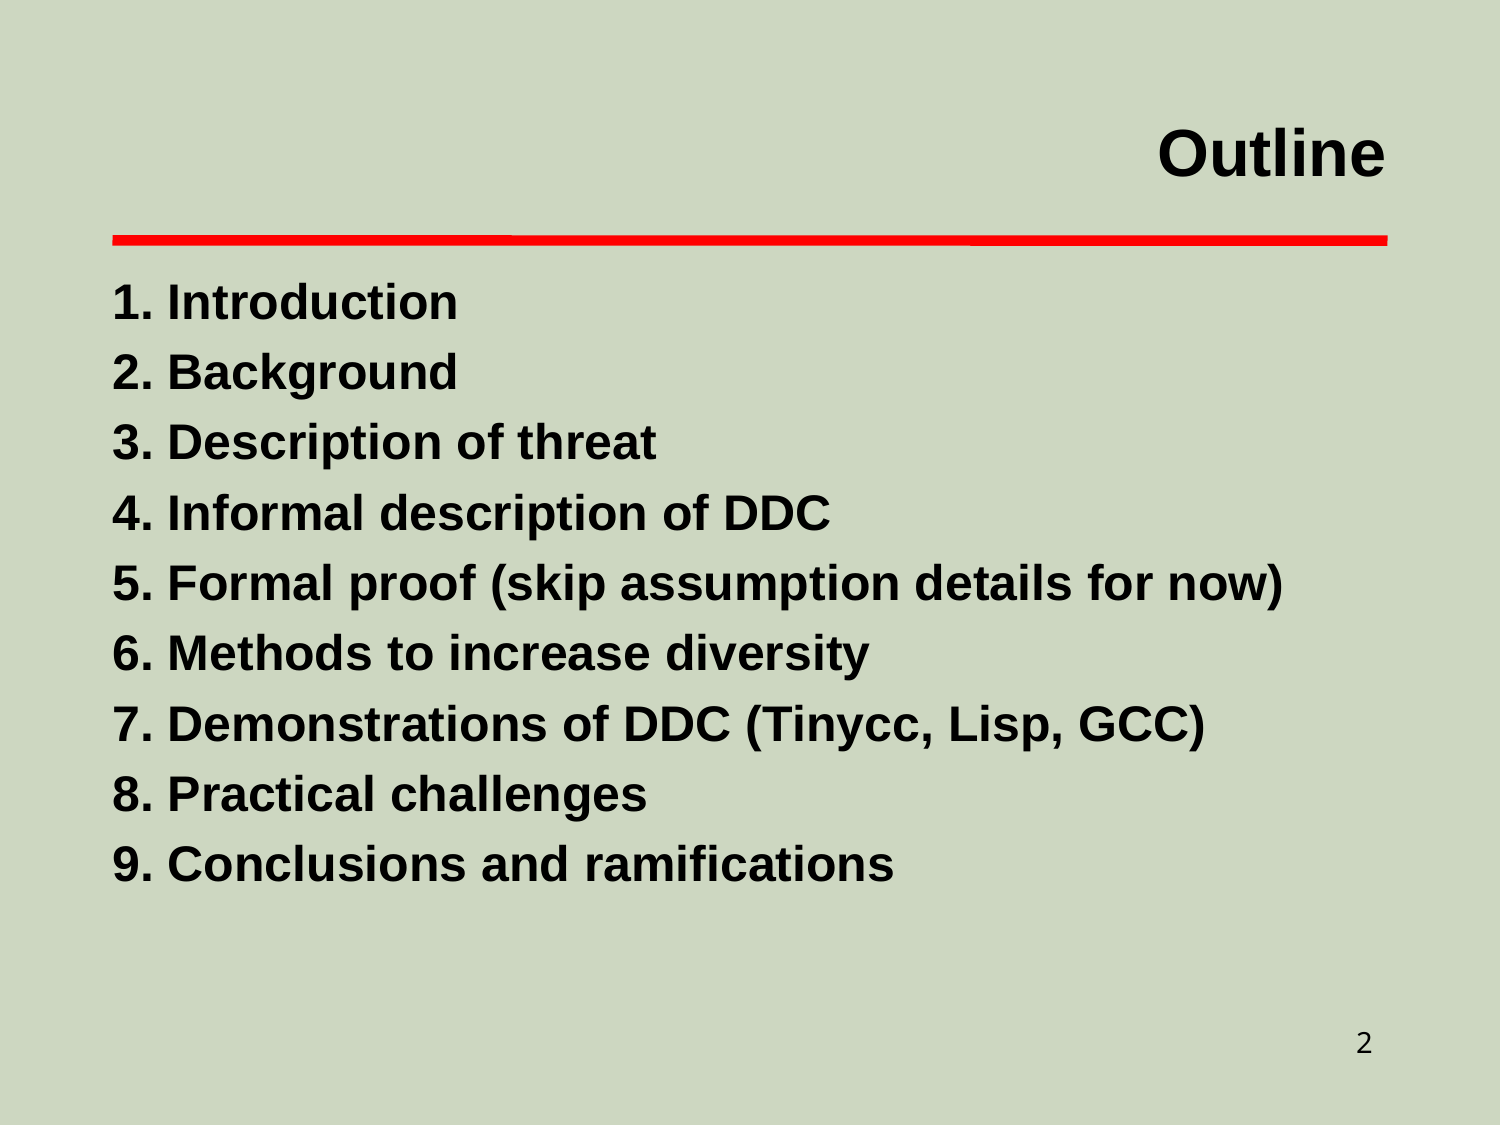

# Outline
Introduction
Background
Description of threat
Informal description of DDC
Formal proof (skip assumption details for now)
Methods to increase diversity
Demonstrations of DDC (Tinycc, Lisp, GCC)
Practical challenges
Conclusions and ramifications